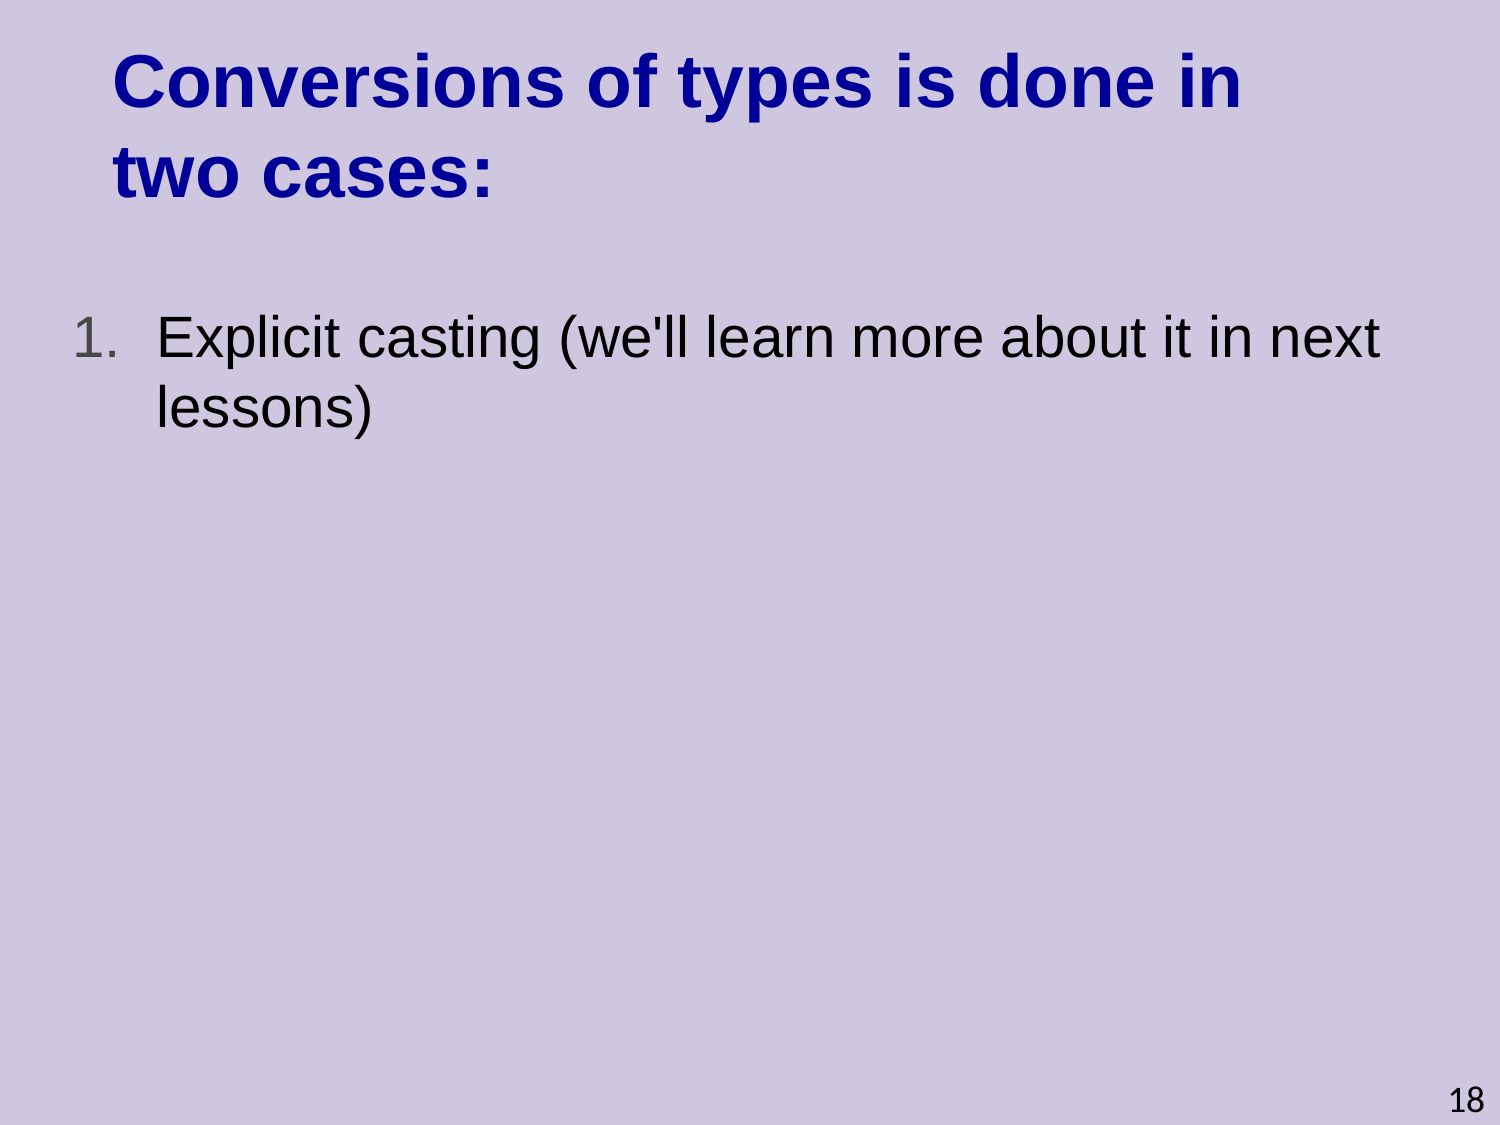

# Conversions of types is done in two cases:
Explicit casting (we'll learn more about it in next lessons)